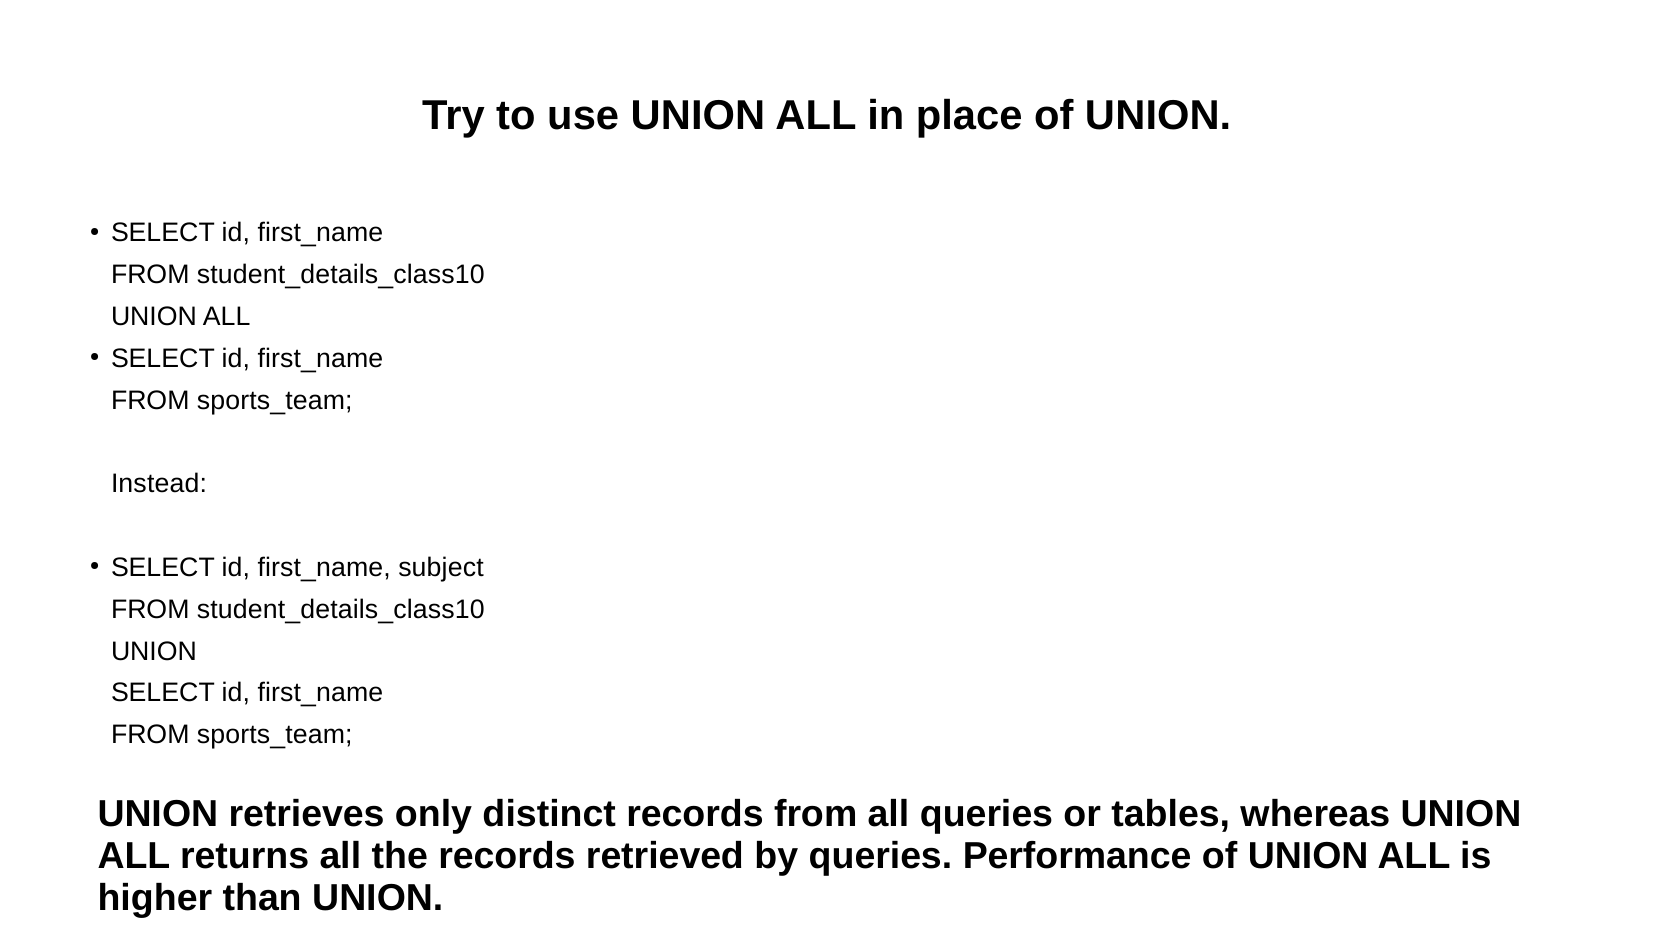

# Try to use UNION ALL in place of UNION.
SELECT id, first_name
FROM student_details_class10
UNION ALL
SELECT id, first_name
FROM sports_team;
Instead:
SELECT id, first_name, subject
FROM student_details_class10
UNION
SELECT id, first_name
FROM sports_team;
UNION retrieves only distinct records from all queries or tables, whereas UNION ALL returns all the records retrieved by queries. Performance of UNION ALL is higher than UNION.